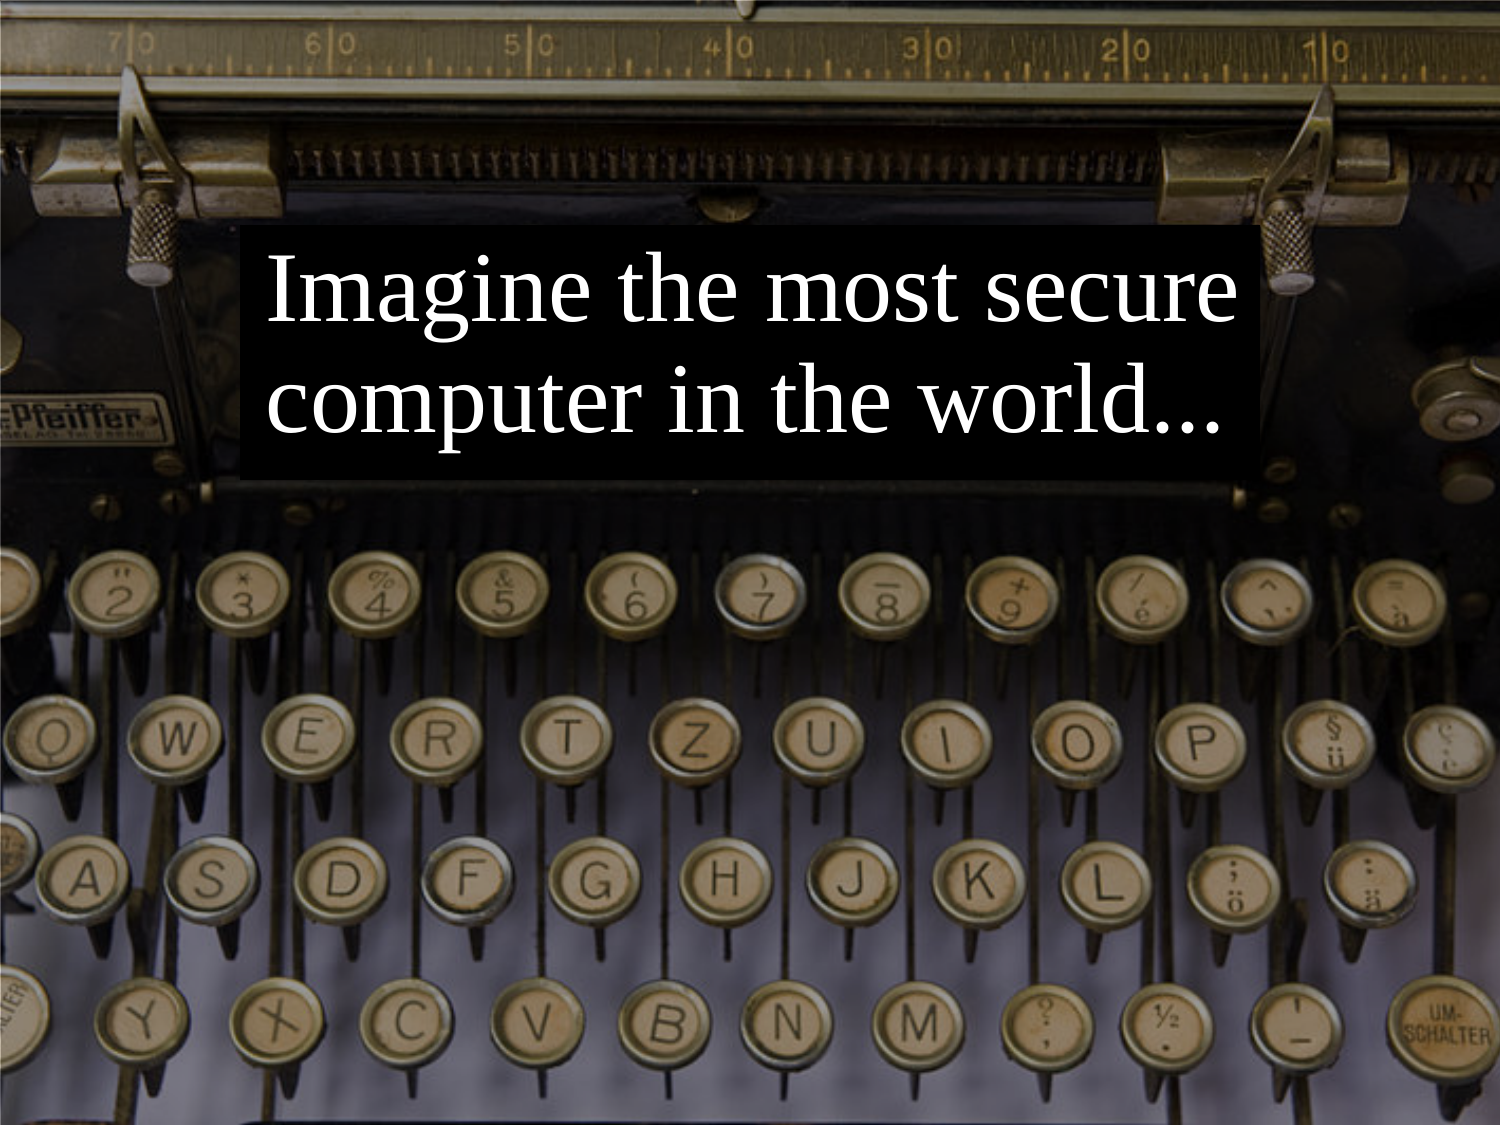

Imagine the most secure computer in the world...